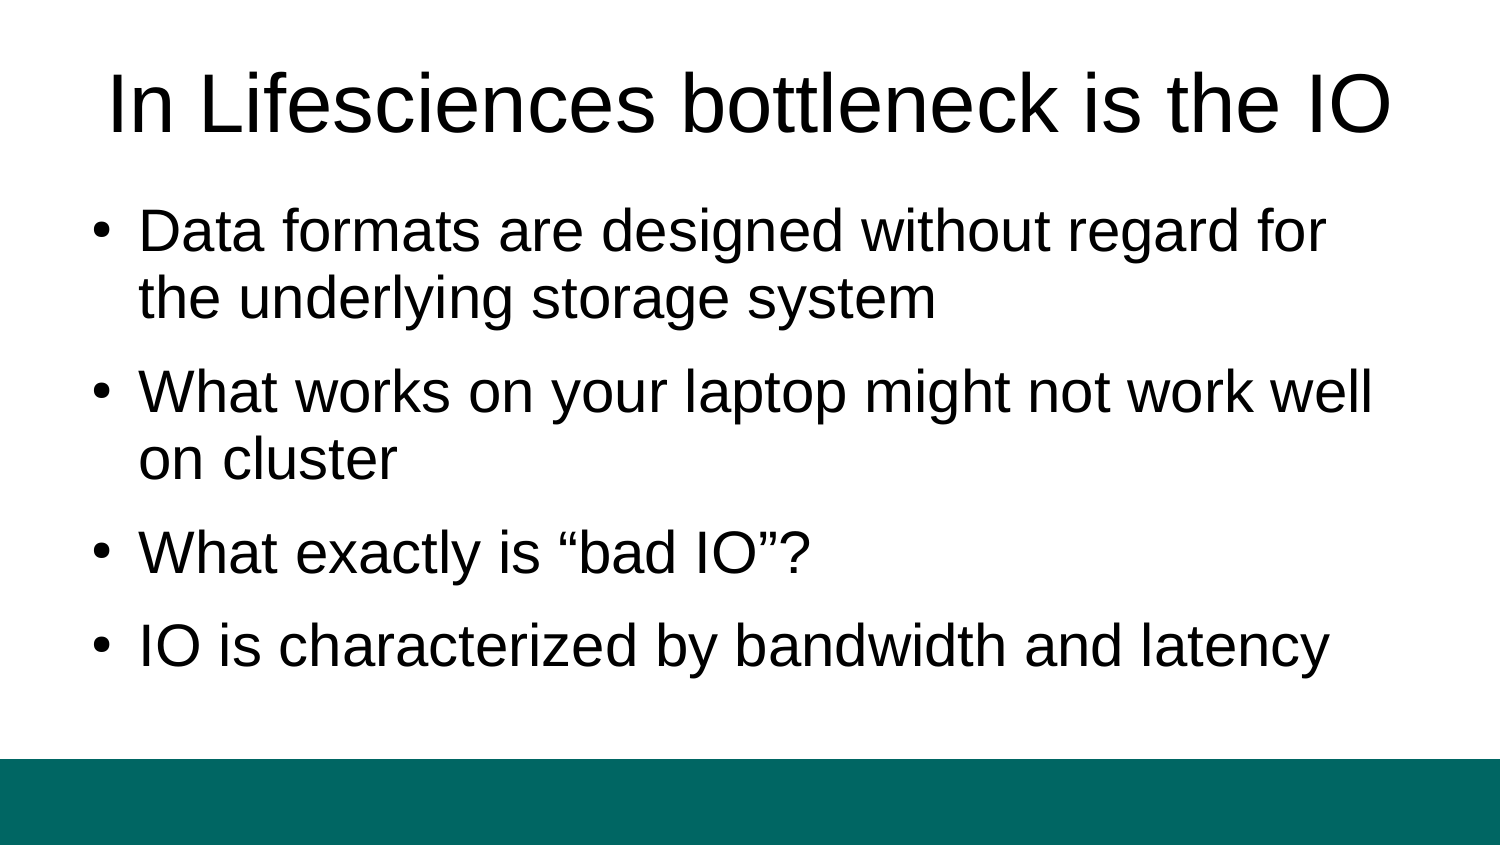

# In Lifesciences bottleneck is the IO
Data formats are designed without regard for the underlying storage system
What works on your laptop might not work well on cluster
What exactly is “bad IO”?
IO is characterized by bandwidth and latency